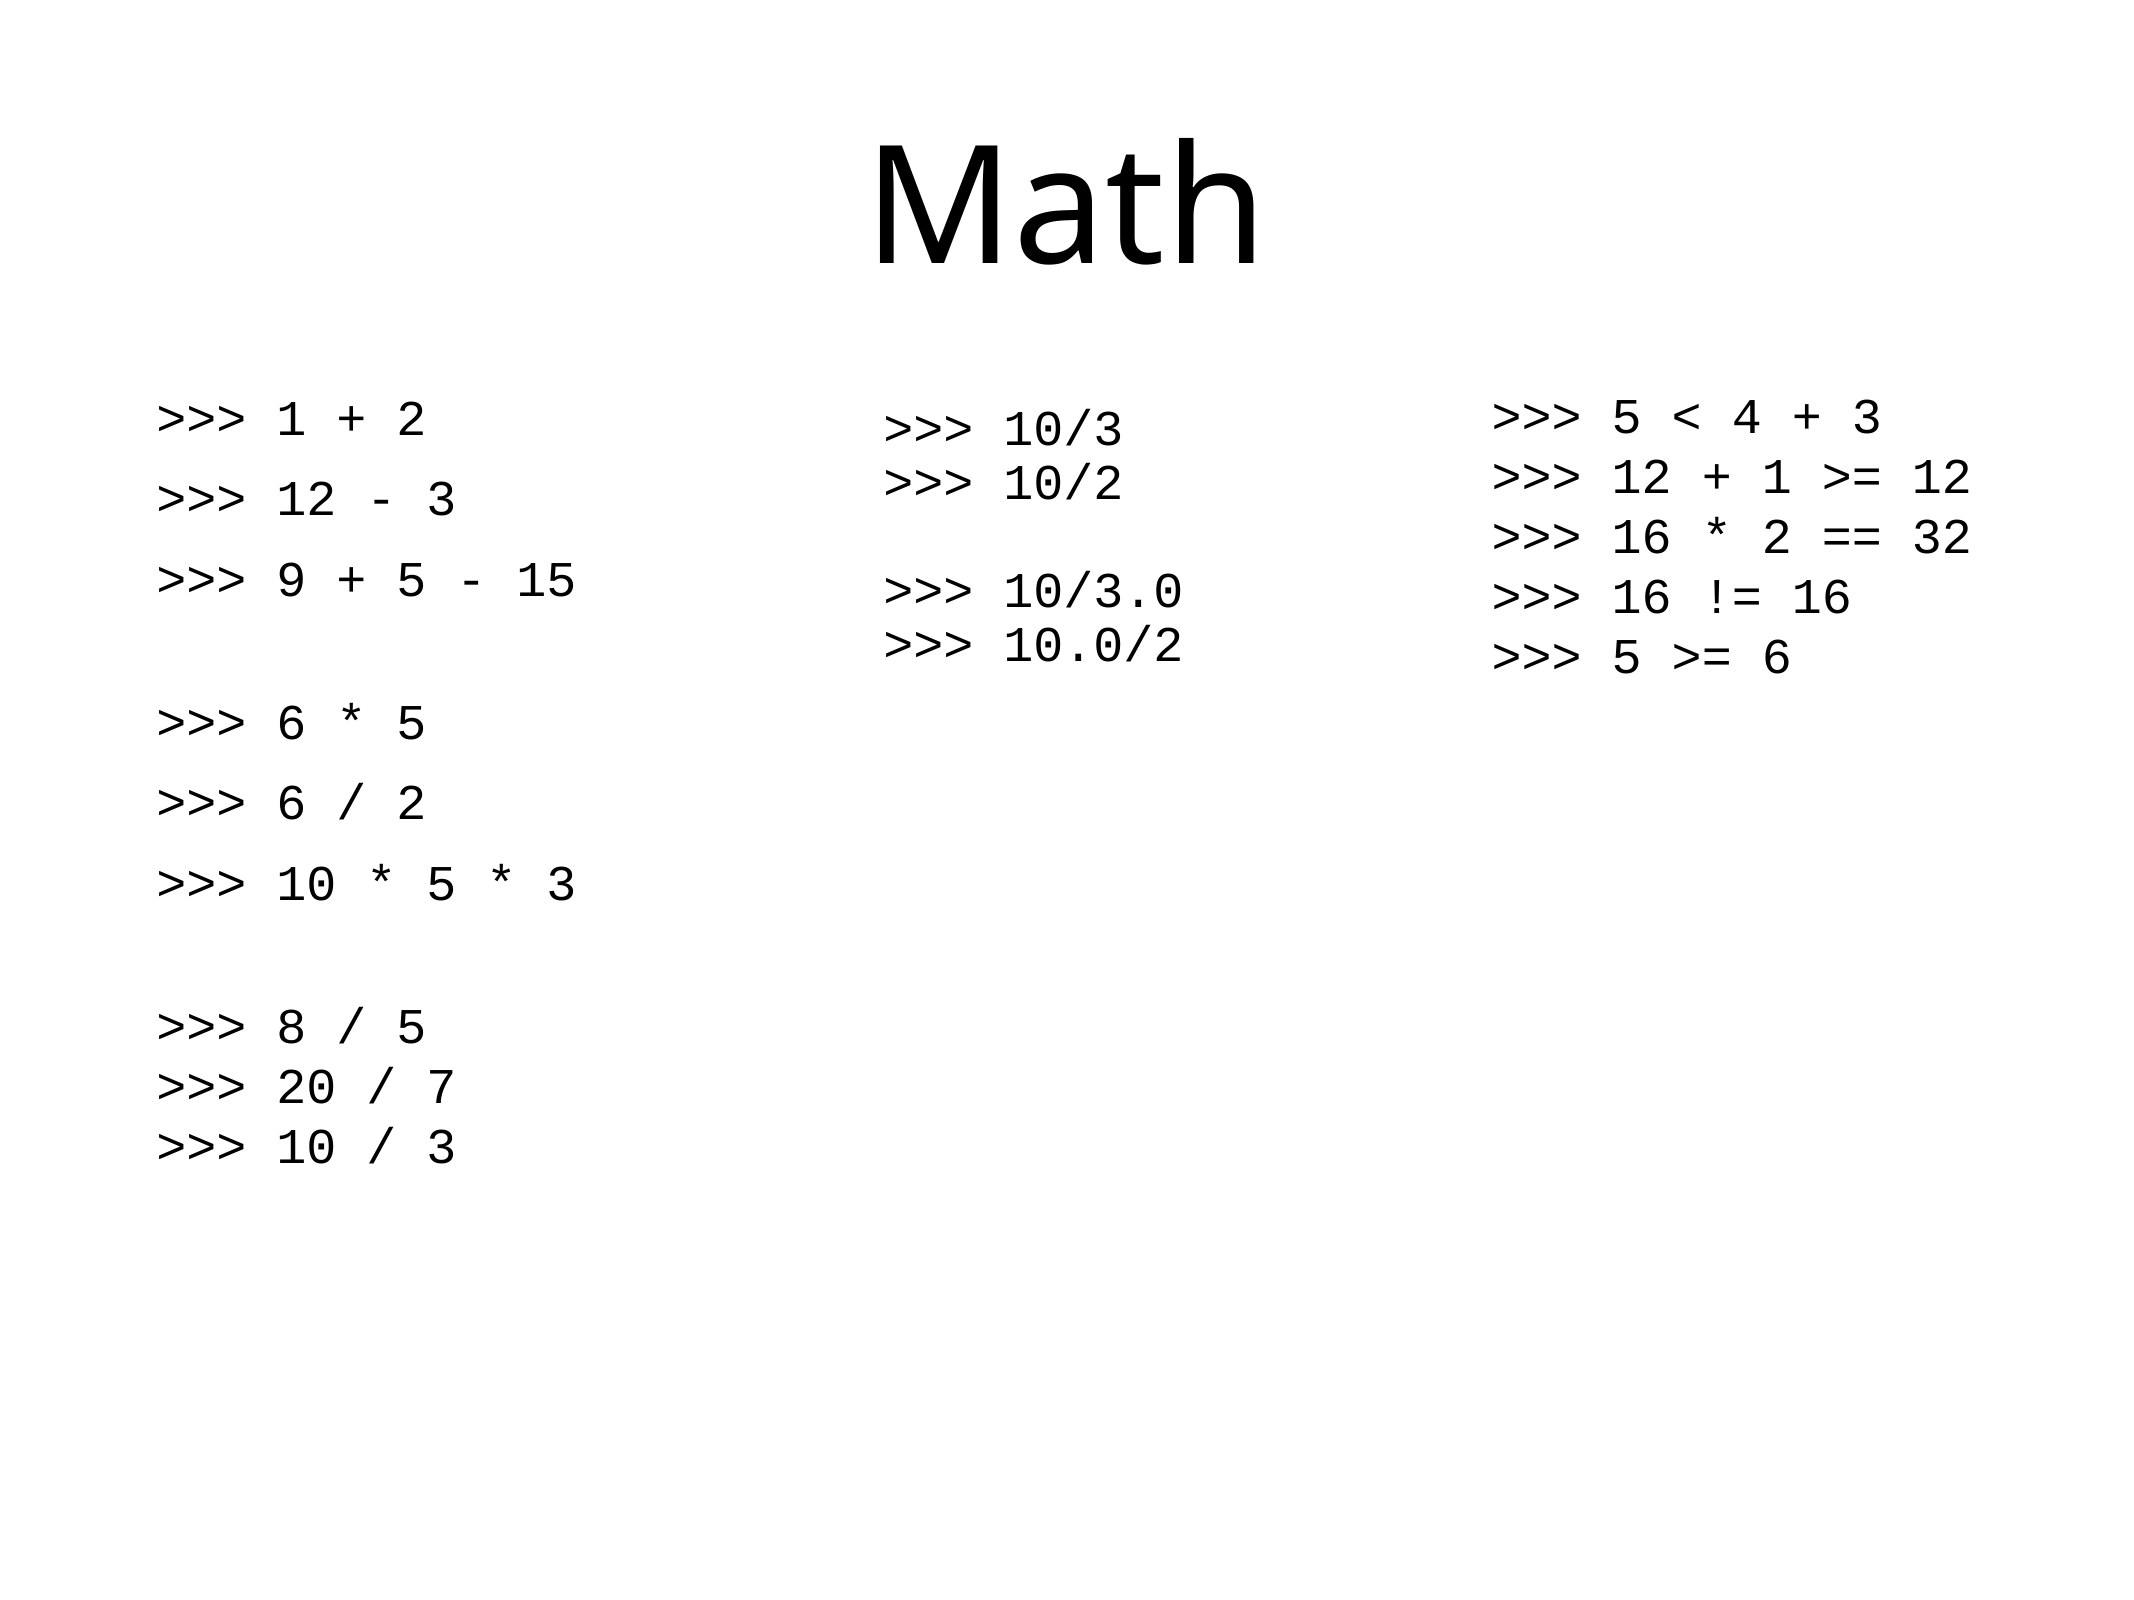

Math
>>> 5 < 4 + 3
>>> 12 + 1 >= 12
>>> 16 * 2 == 32
>>> 16 != 16
>>> 5 >= 6
>>> 1 + 2
>>> 12 - 3
>>> 9 + 5 - 15
>>> 10/3
>>> 10/2
>>> 10/3.0
>>> 10.0/2
>>> 6 * 5
>>> 6 / 2
>>> 10 * 5 * 3
>>> 8 / 5
>>> 20 / 7
>>> 10 / 3